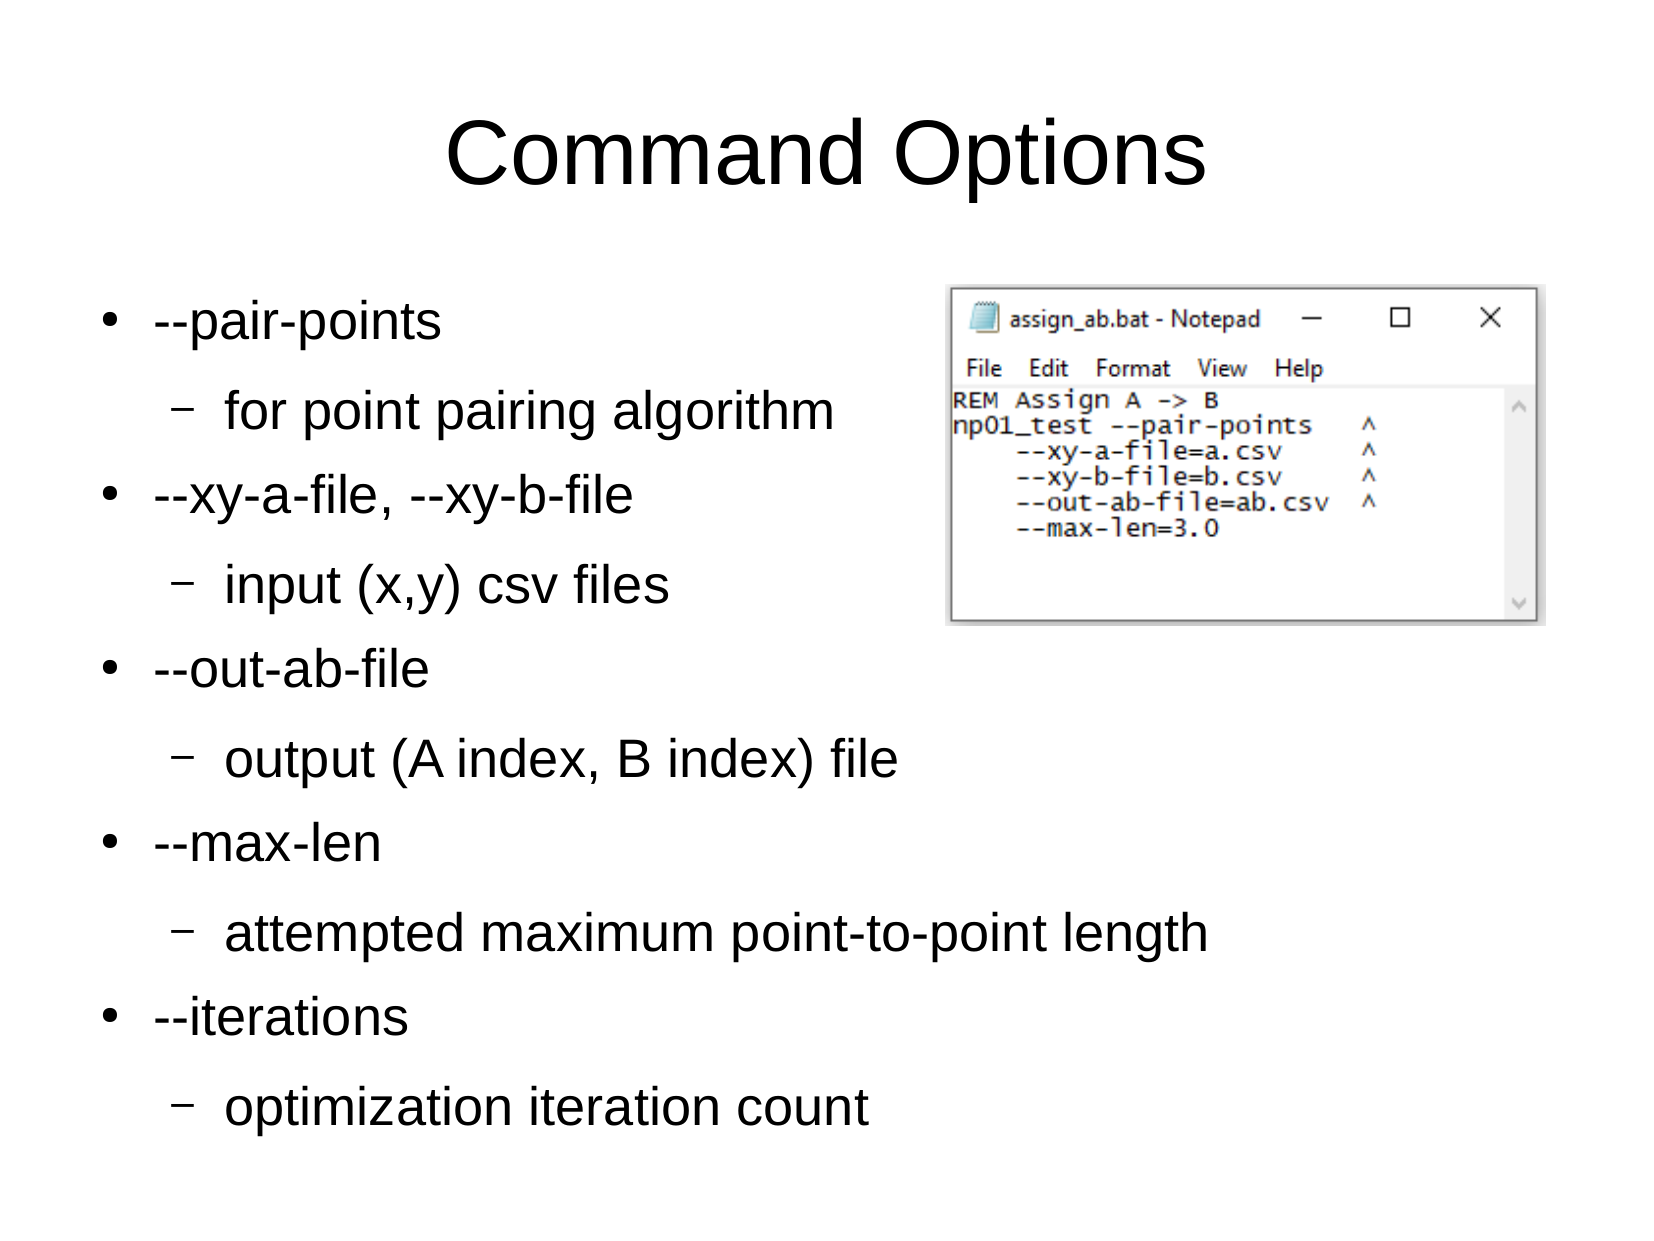

Command Options
# --pair-points
for point pairing algorithm
--xy-a-file, --xy-b-file
input (x,y) csv files
--out-ab-file
output (A index, B index) file
--max-len
attempted maximum point-to-point length
--iterations
optimization iteration count